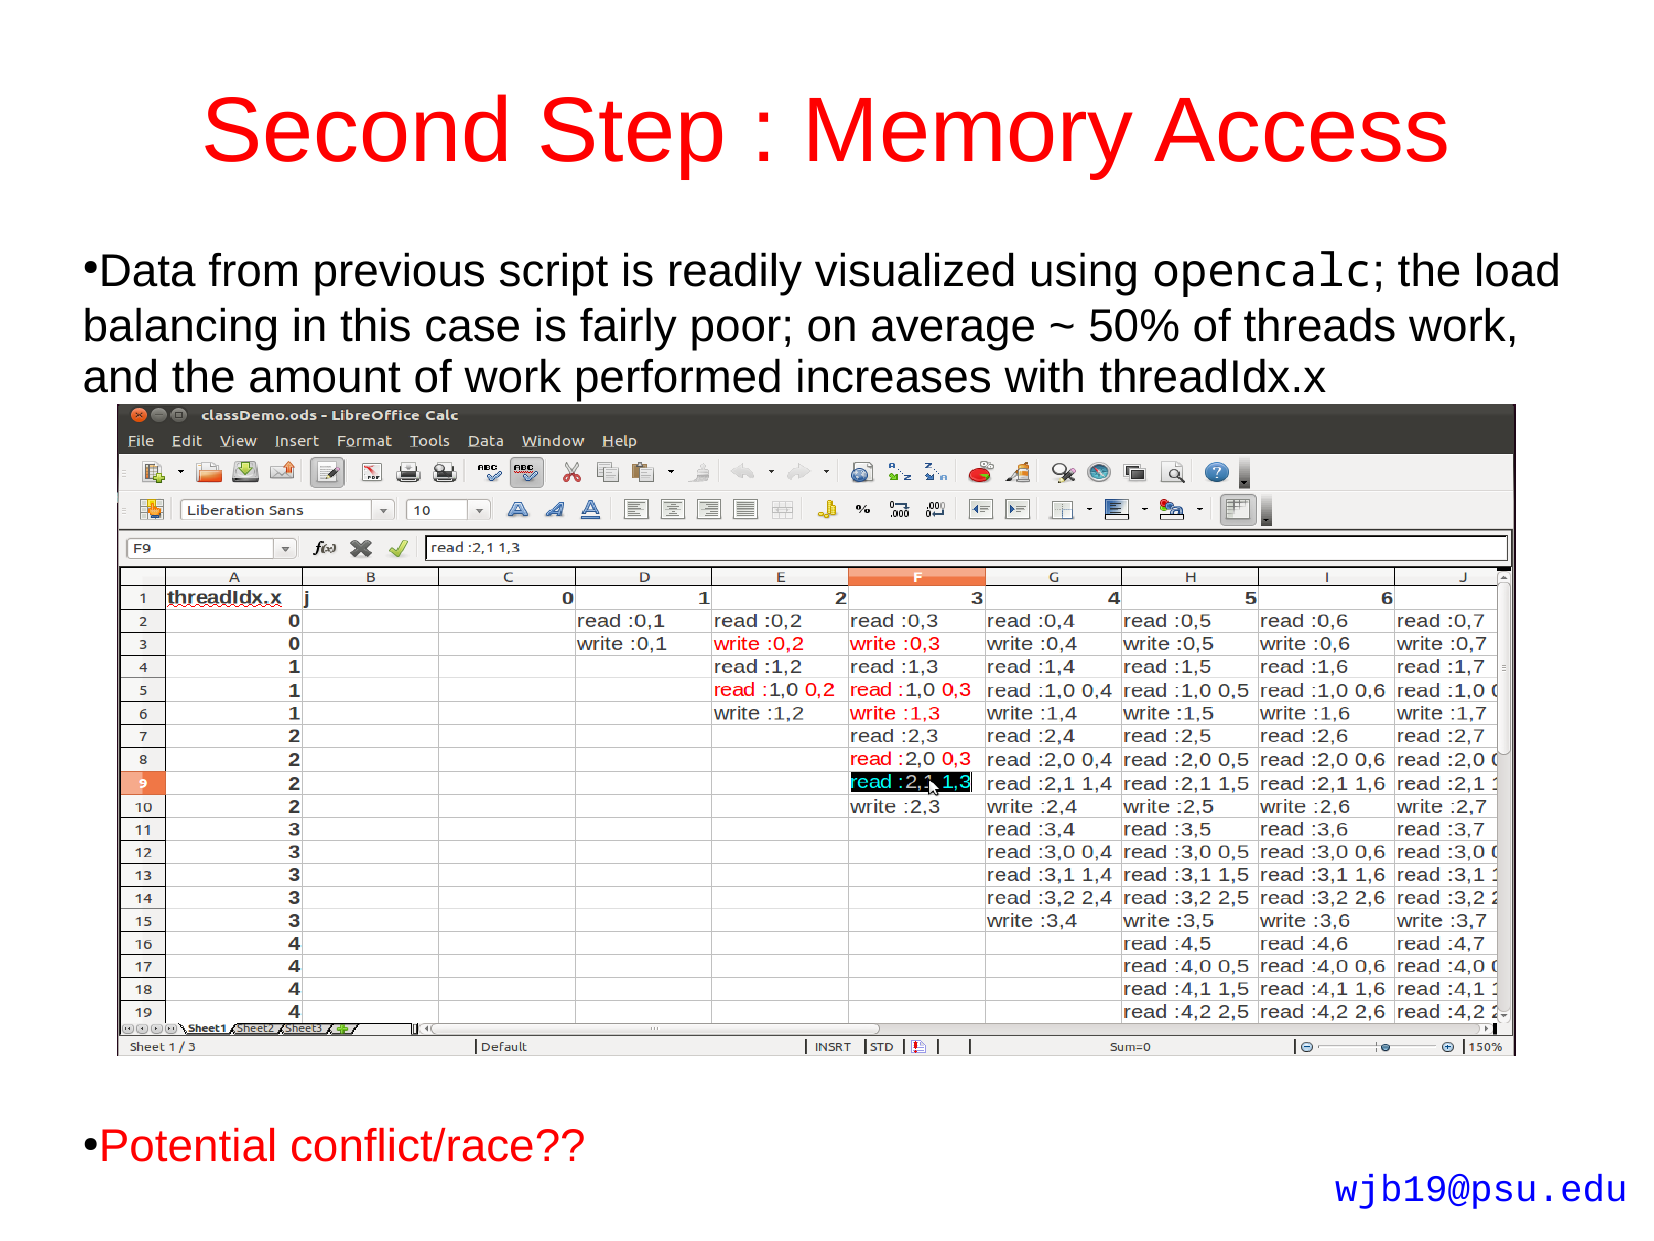

# Second Step : Memory Access
Data from previous script is readily visualized using opencalc; the load balancing in this case is fairly poor; on average ~ 50% of threads work, and the amount of work performed increases with threadIdx.x
Potential conflict/race??
wjb19@psu.edu